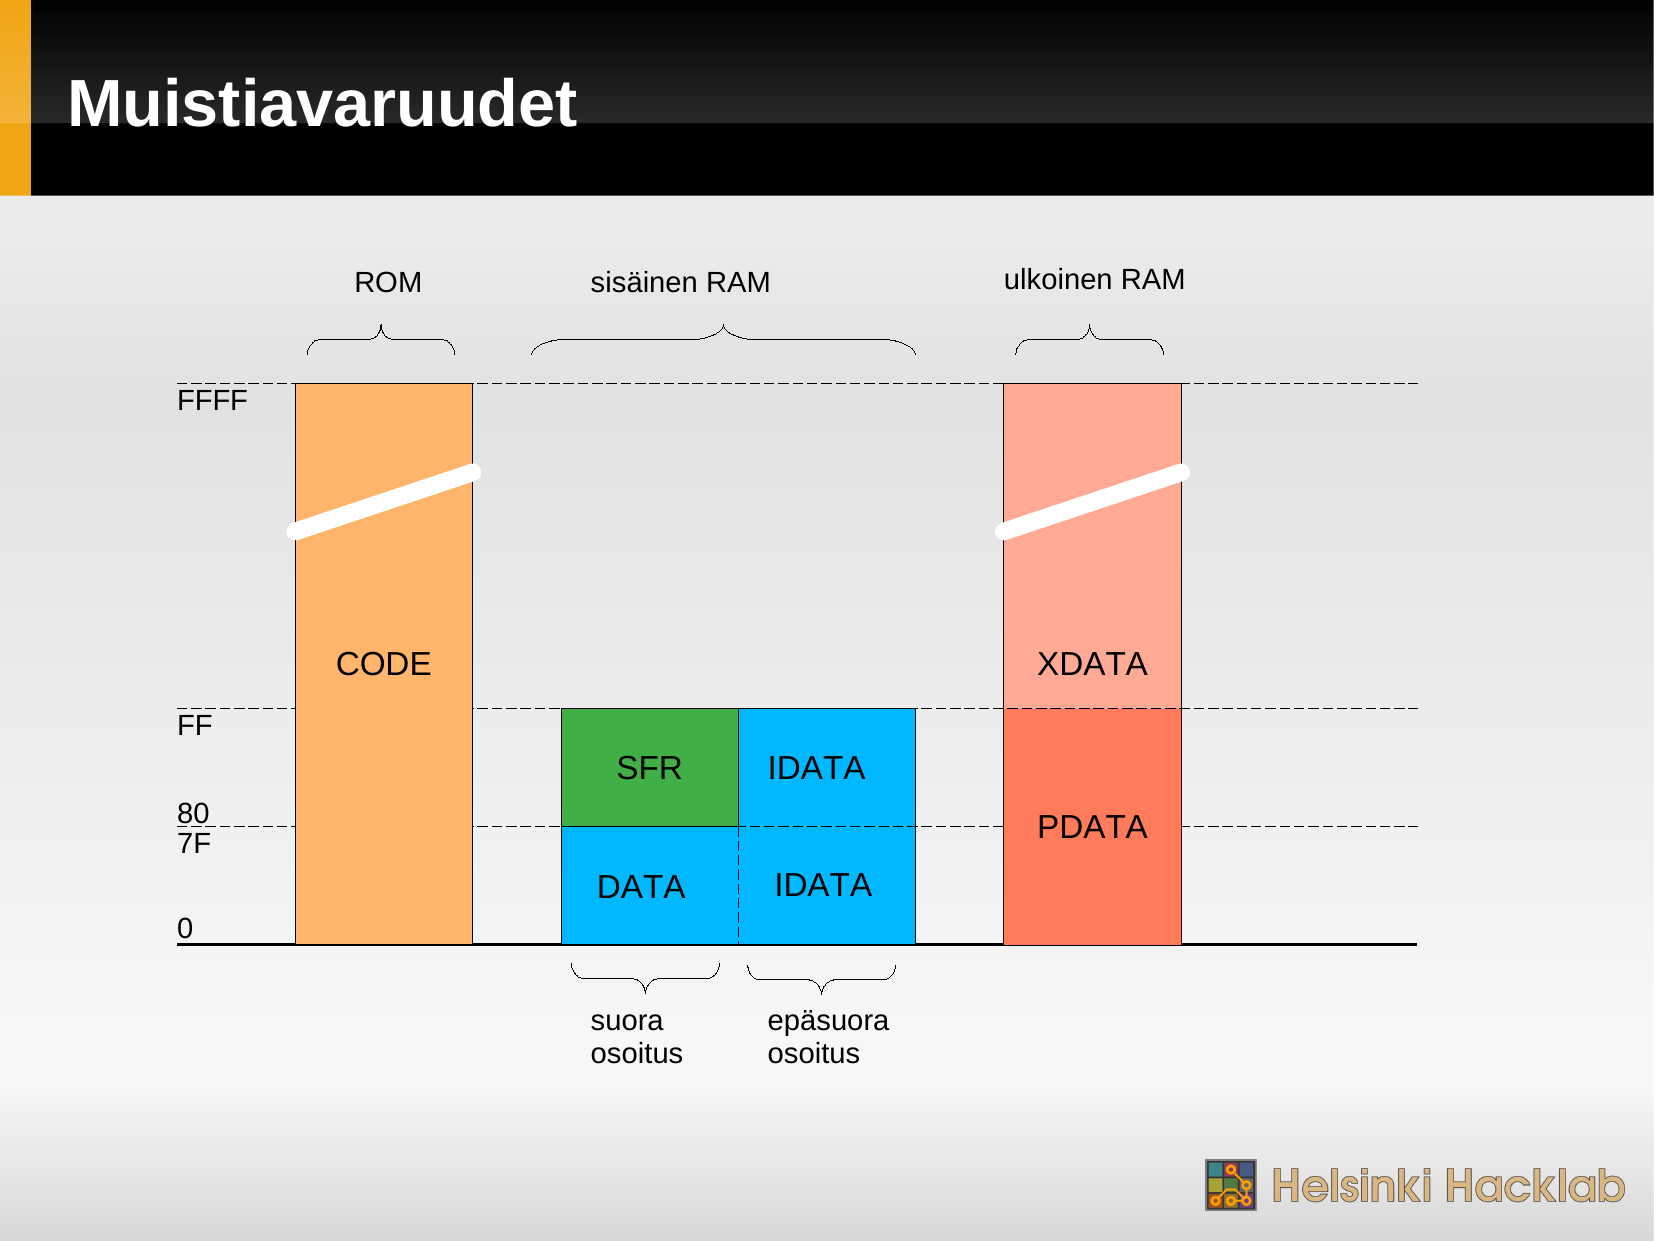

# Muistiavaruudet
ulkoinen RAM
ROM
sisäinen RAM
FFFF
CODE
XDATA
FF
SFR
PDATA
IDATA
80
7F
IDATA
DATA
0
suora
osoitus
epäsuora
osoitus